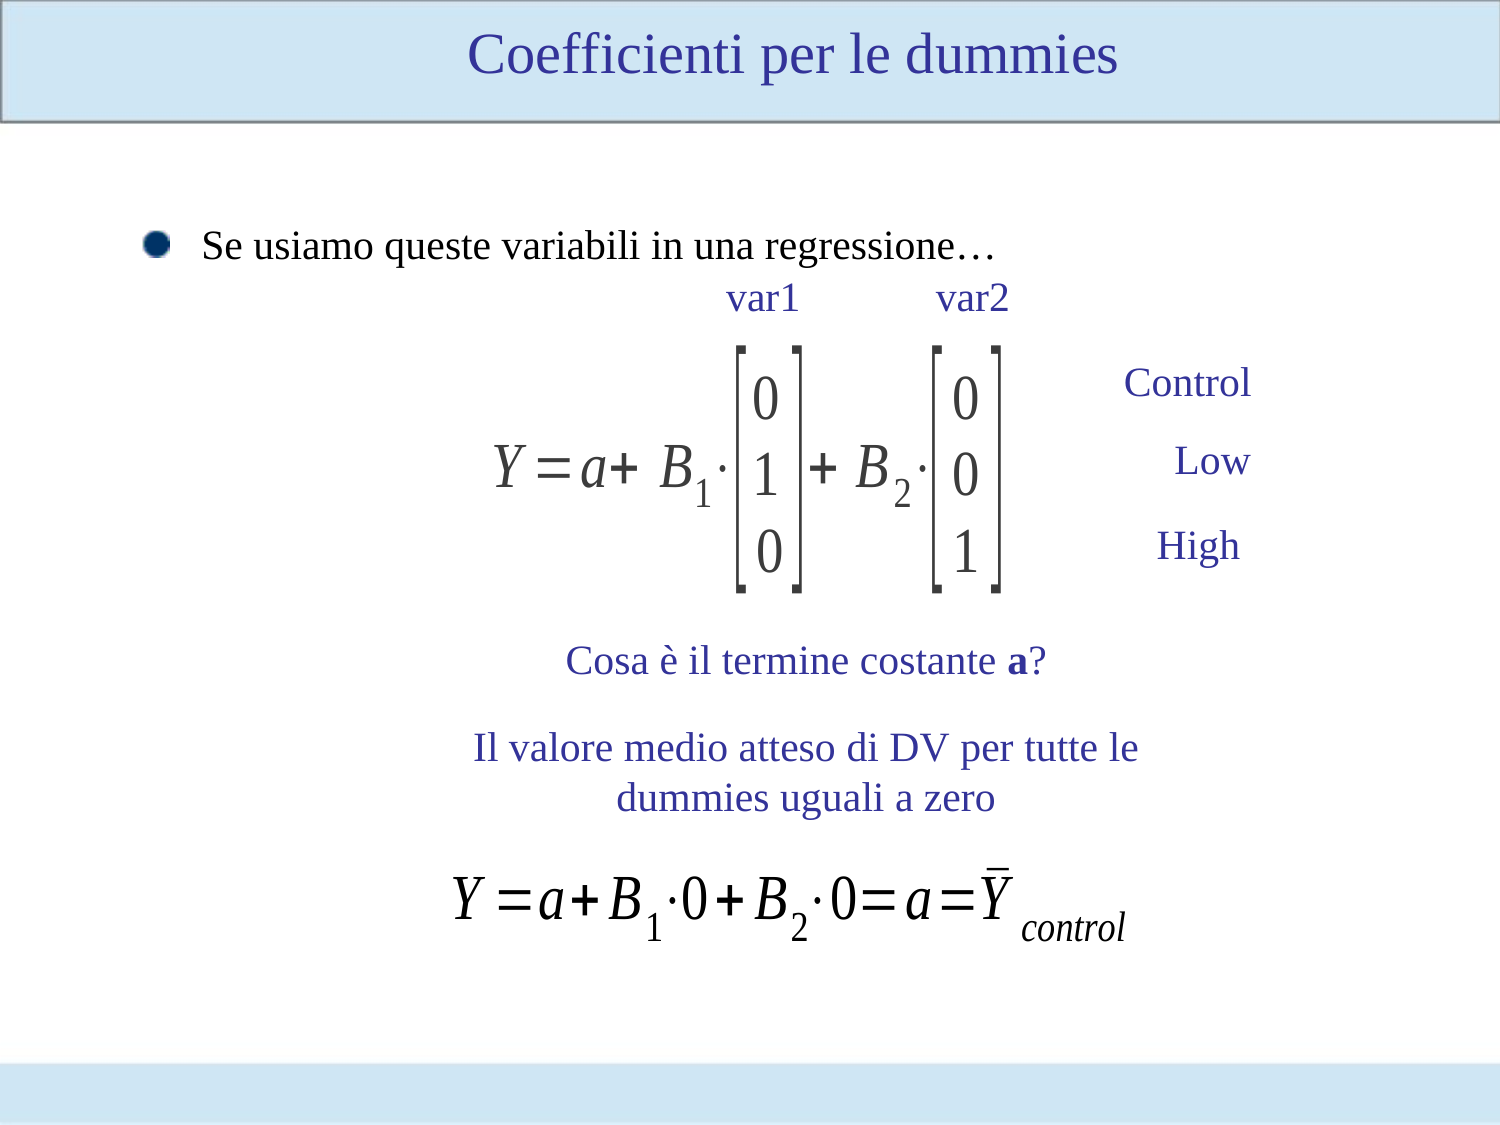

# Coefficienti per le dummies
Se usiamo queste variabili in una regressione…
var1
var2
Control
Low
High
Cosa è il termine costante a?
Il valore medio atteso di DV per tutte le dummies uguali a zero